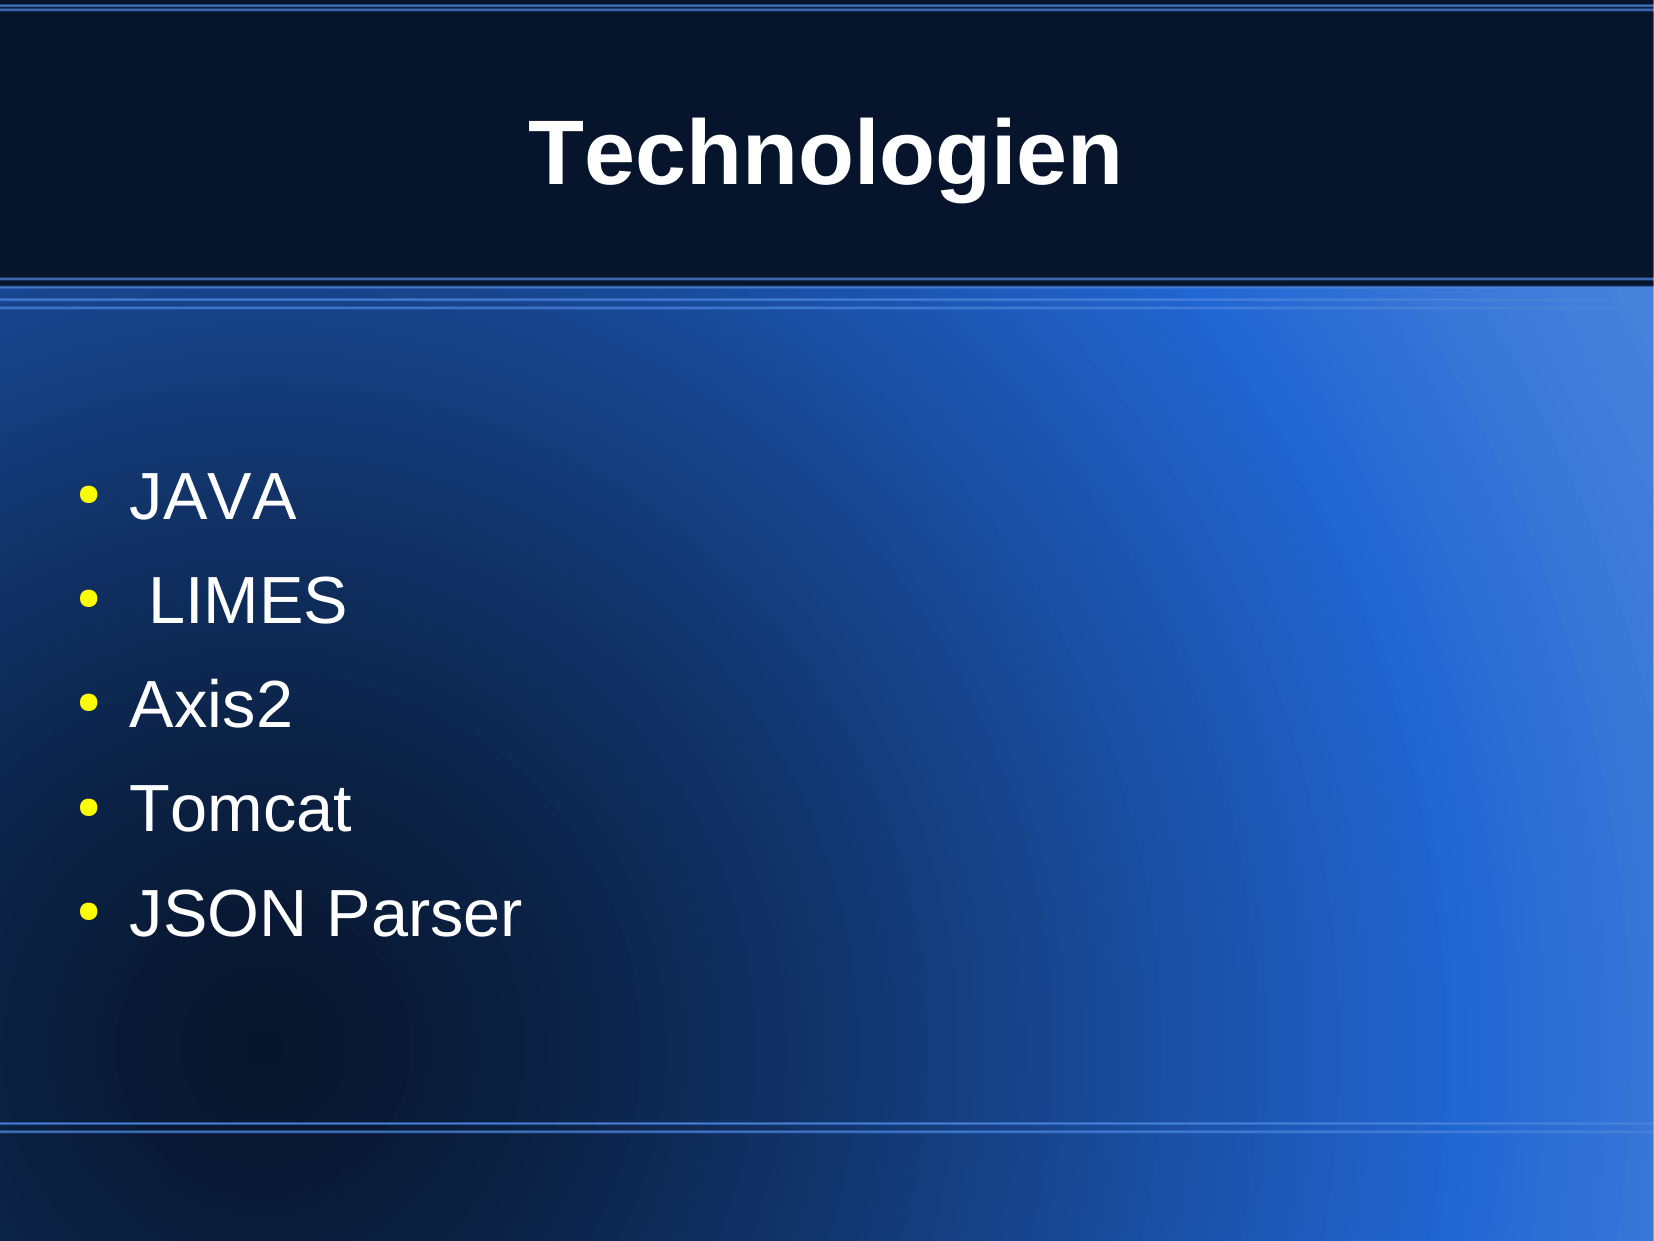

# Technologien
JAVA
 LIMES
Axis2
Tomcat
JSON Parser